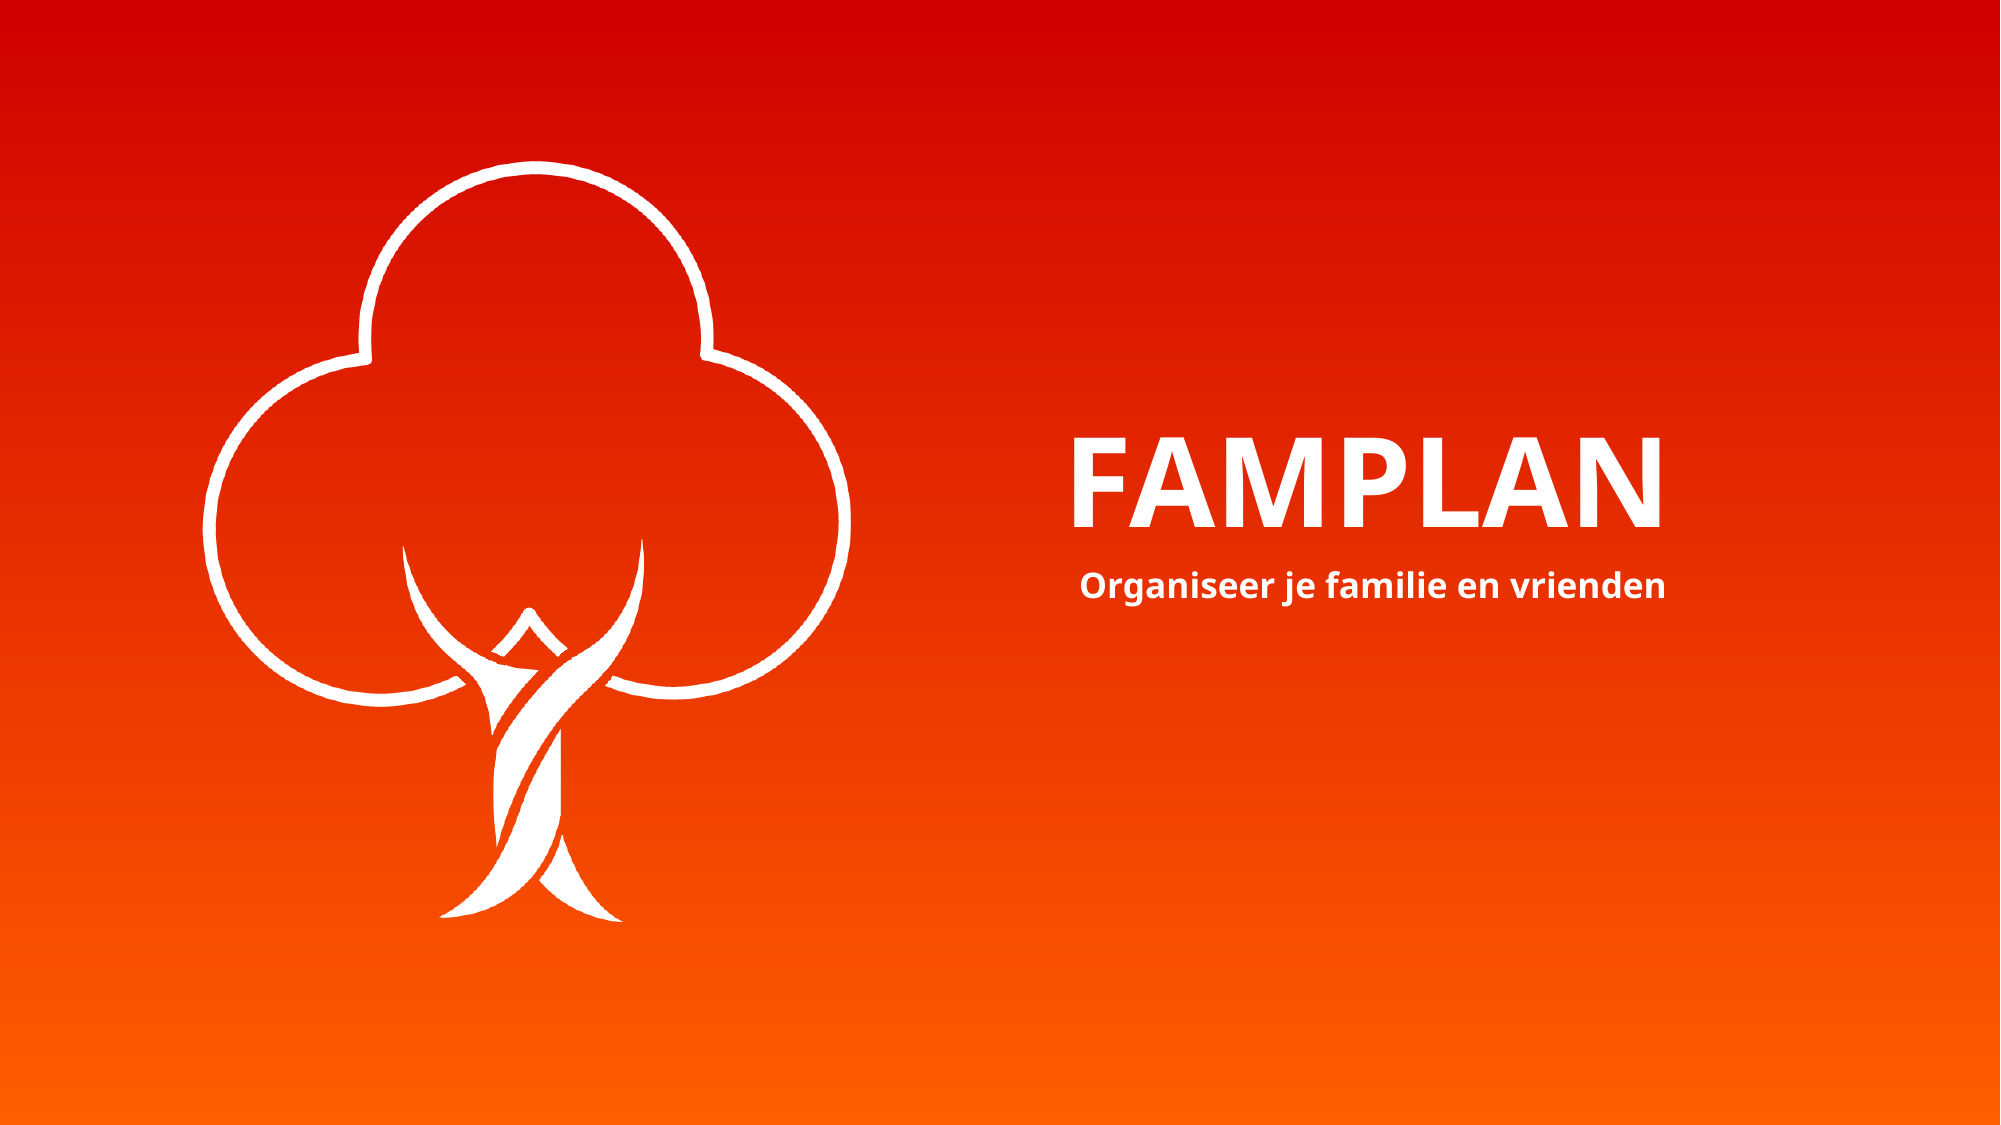

# FAMPLAN
Organiseer je familie en vrienden